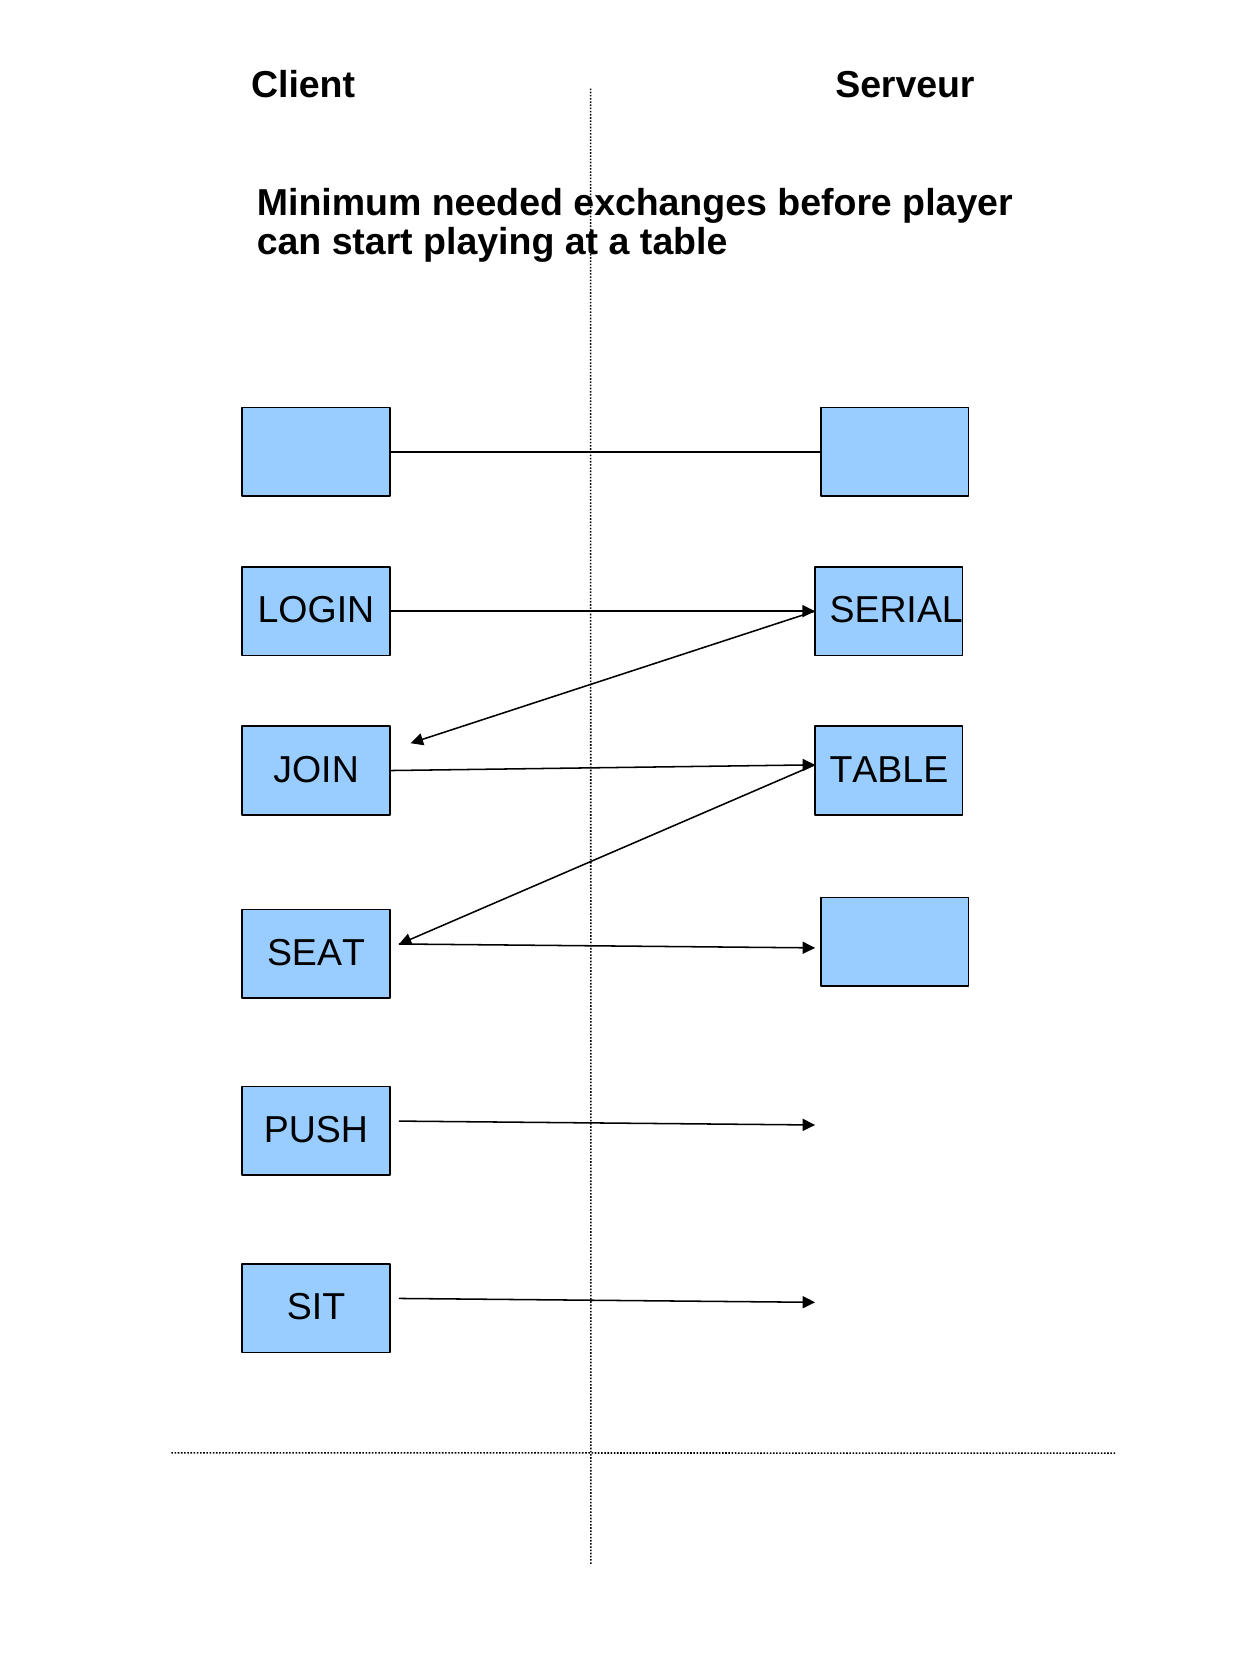

Client
Serveur
Minimum needed exchanges before player can start playing at a table
LOGIN
SERIAL
JOIN
TABLE
SEAT
PUSH
SIT